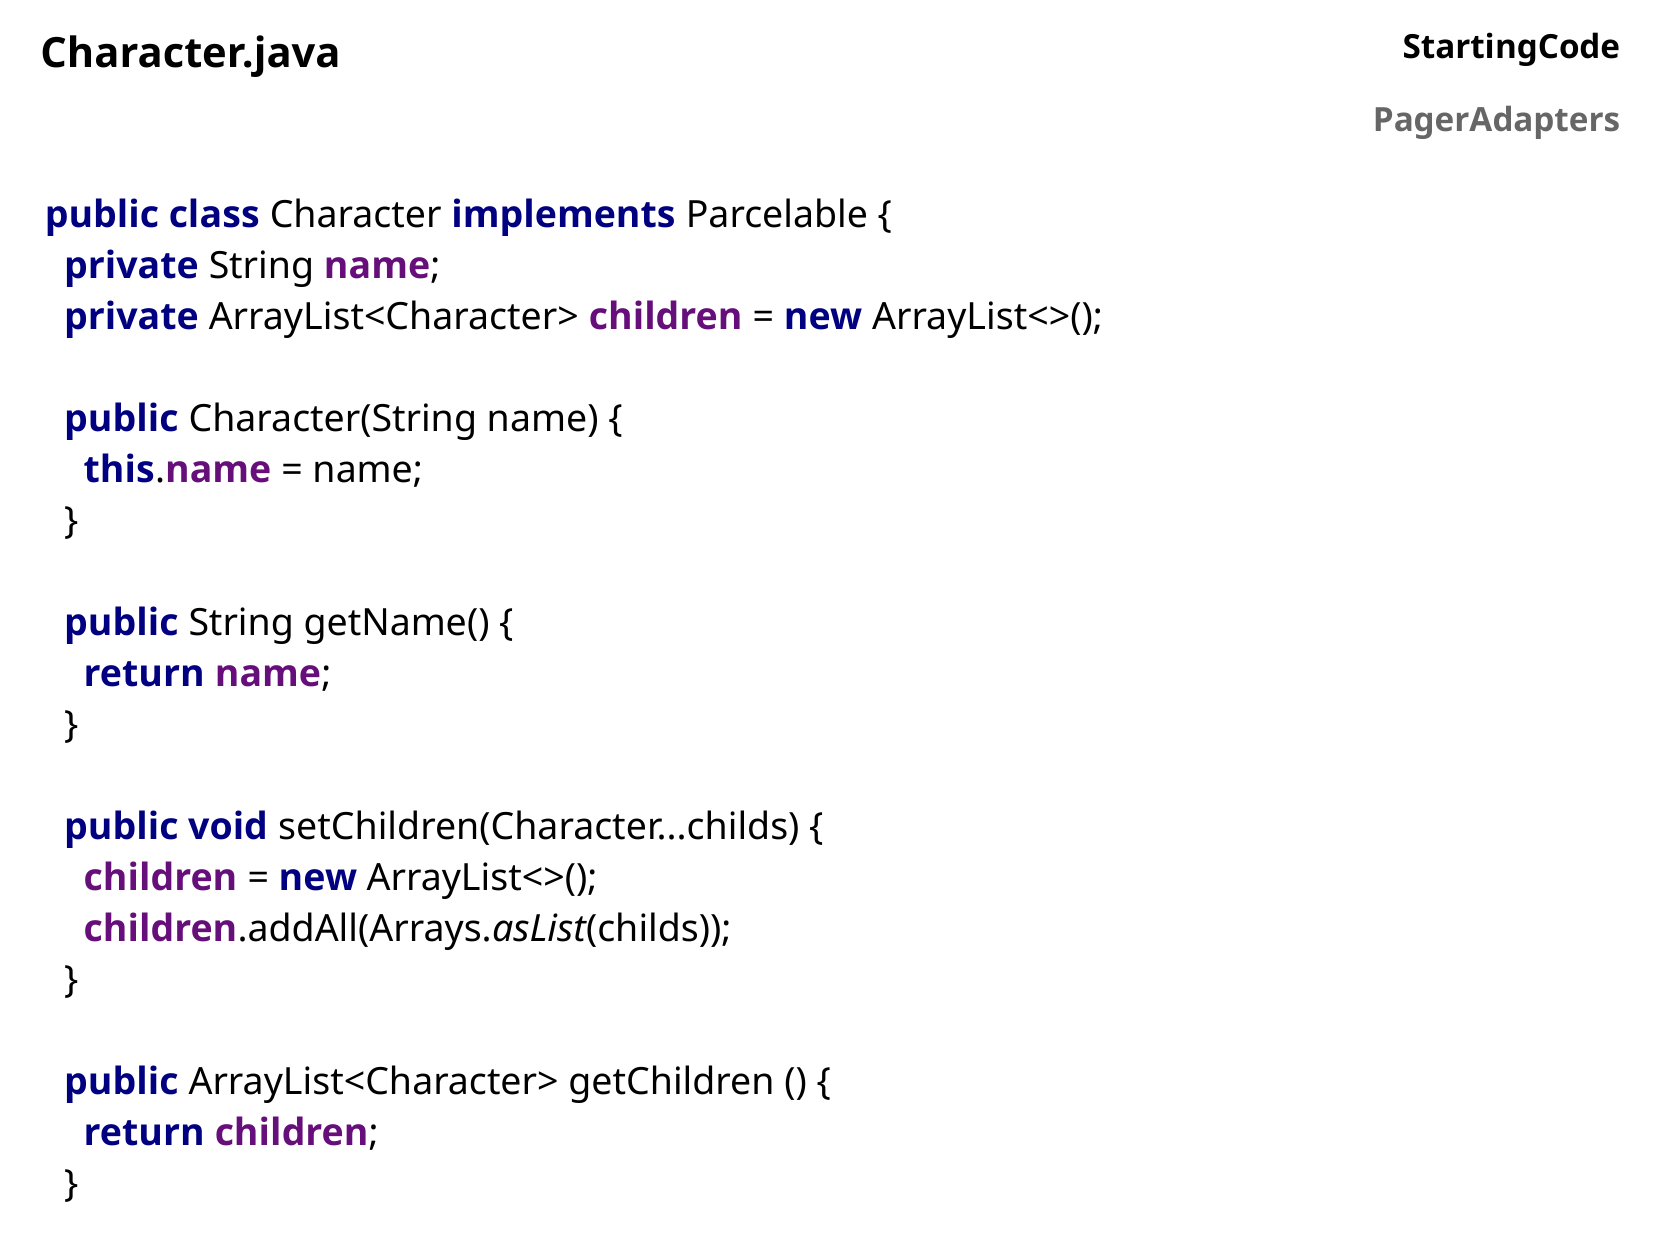

| Character.java | StartingCode |
| --- | --- |
| | PagerAdapters |
Starting Position - CharacterUTest
public class Character implements Parcelable {
 private String name;
 private ArrayList<Character> children = new ArrayList<>();
 public Character(String name) {
 this.name = name;
 }
 public String getName() {
 return name;
 }
 public void setChildren(Character...childs) {
 children = new ArrayList<>();
 children.addAll(Arrays.asList(childs));
 }
 public ArrayList<Character> getChildren () {
 return children;
 }